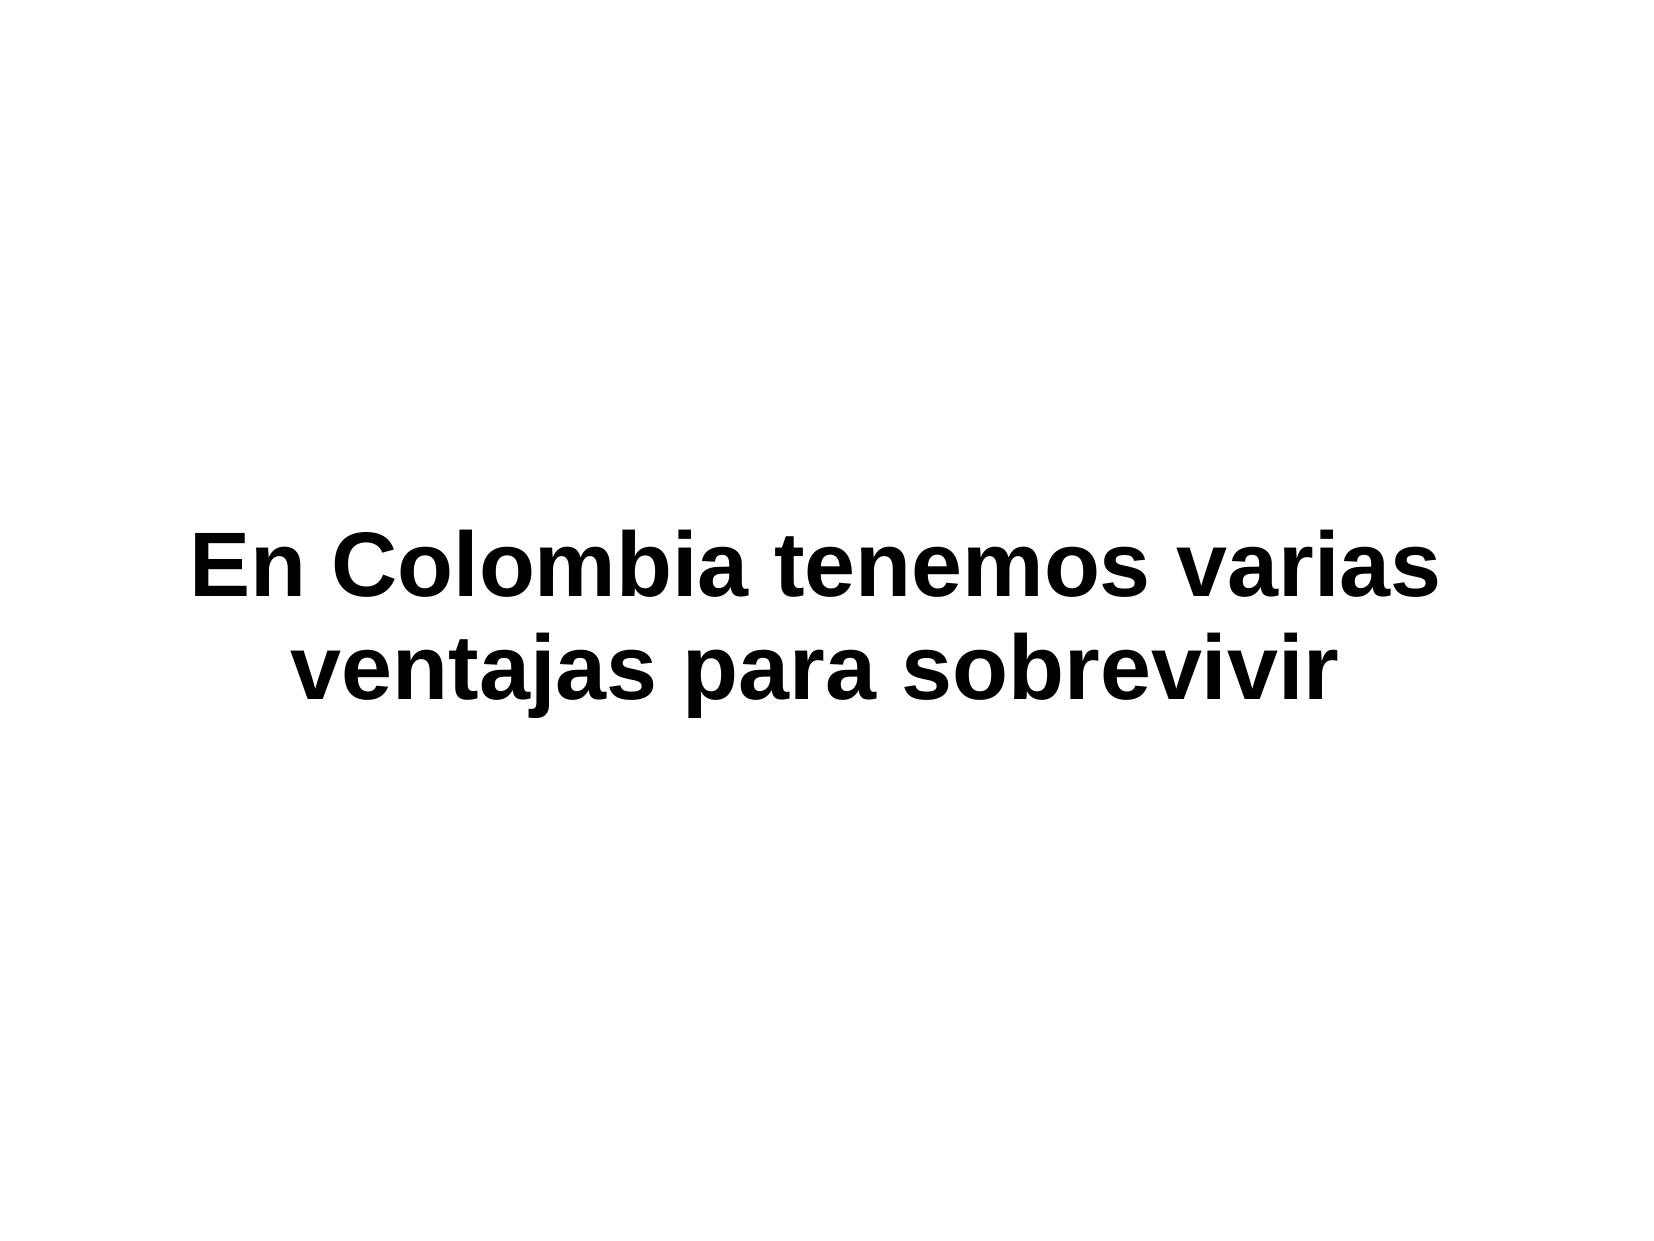

# En Colombia tenemos varias ventajas para sobrevivir